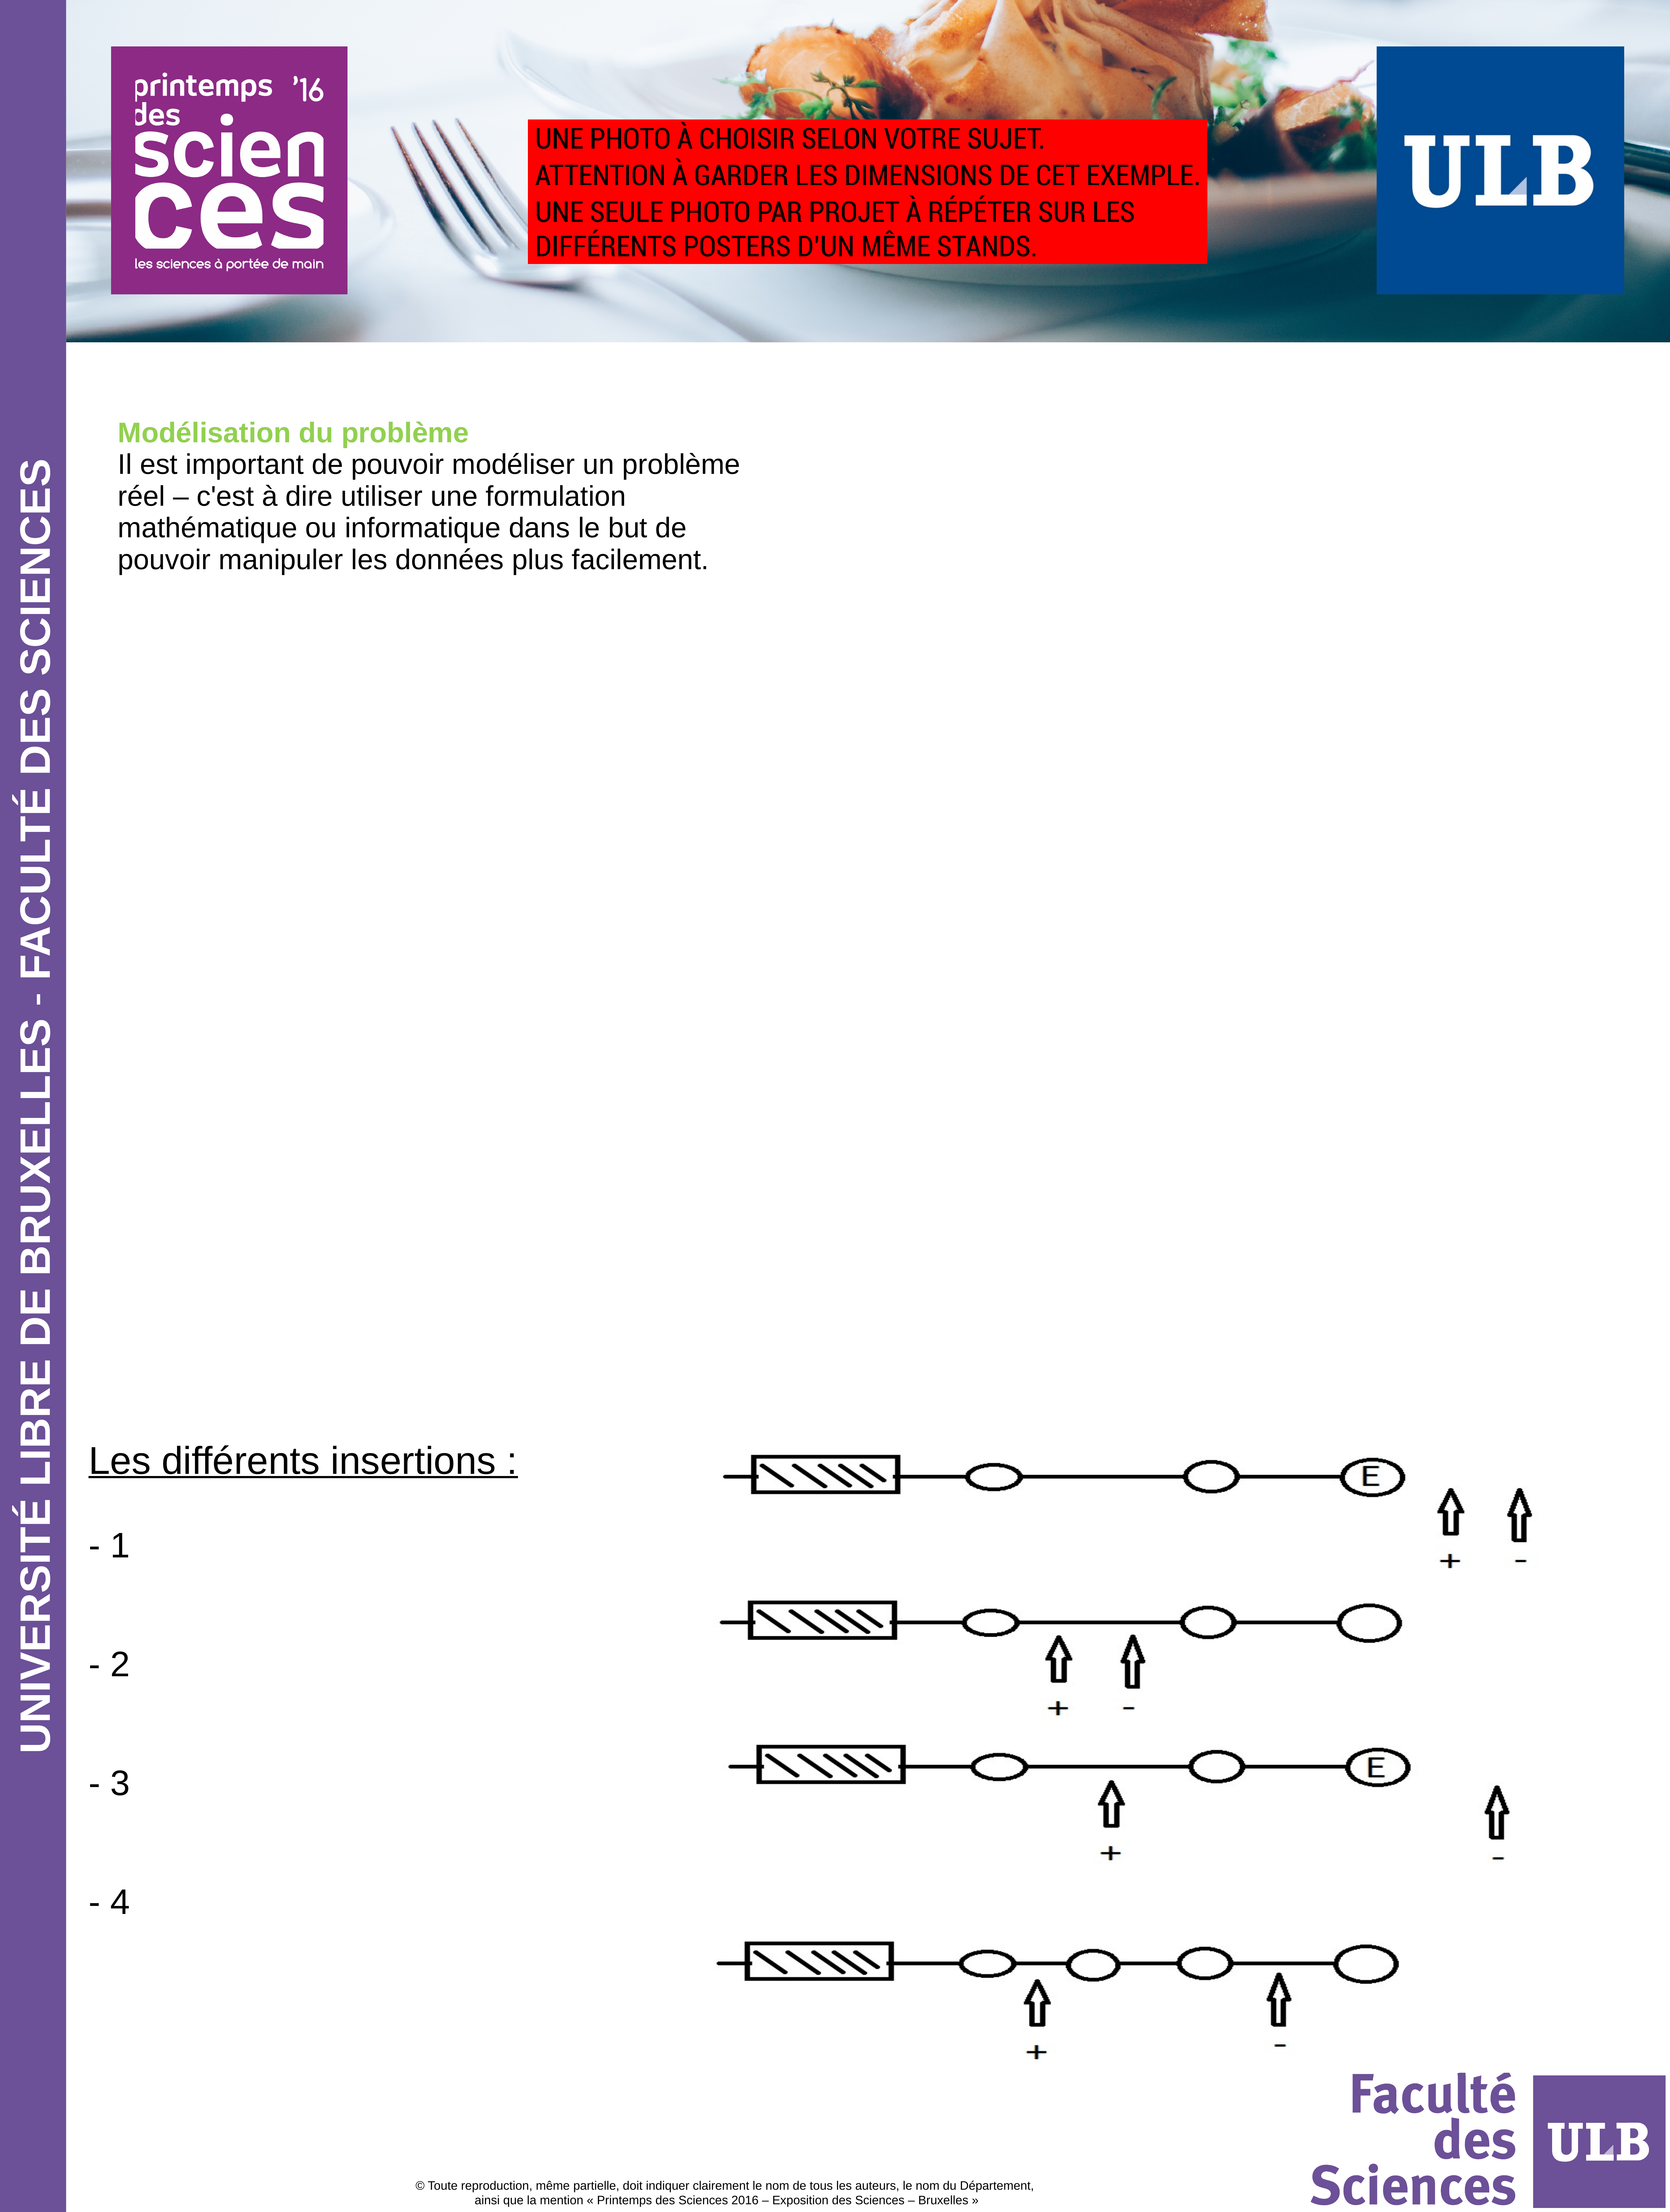

Modélisation du problème
Il est important de pouvoir modéliser un problème réel – c'est à dire utiliser une formulation mathématique ou informatique dans le but de pouvoir manipuler les données plus facilement.
UNIVERSITÉ LIBRE DE BRUXELLES - FACULTÉ DES SCIENCES
Les différents insertions :
- 1
- 2
- 3
- 4
© Toute reproduction, même partielle, doit indiquer clairement le nom de tous les auteurs, le nom du Département,
ainsi que la mention « Printemps des Sciences 2016 – Exposition des Sciences – Bruxelles »